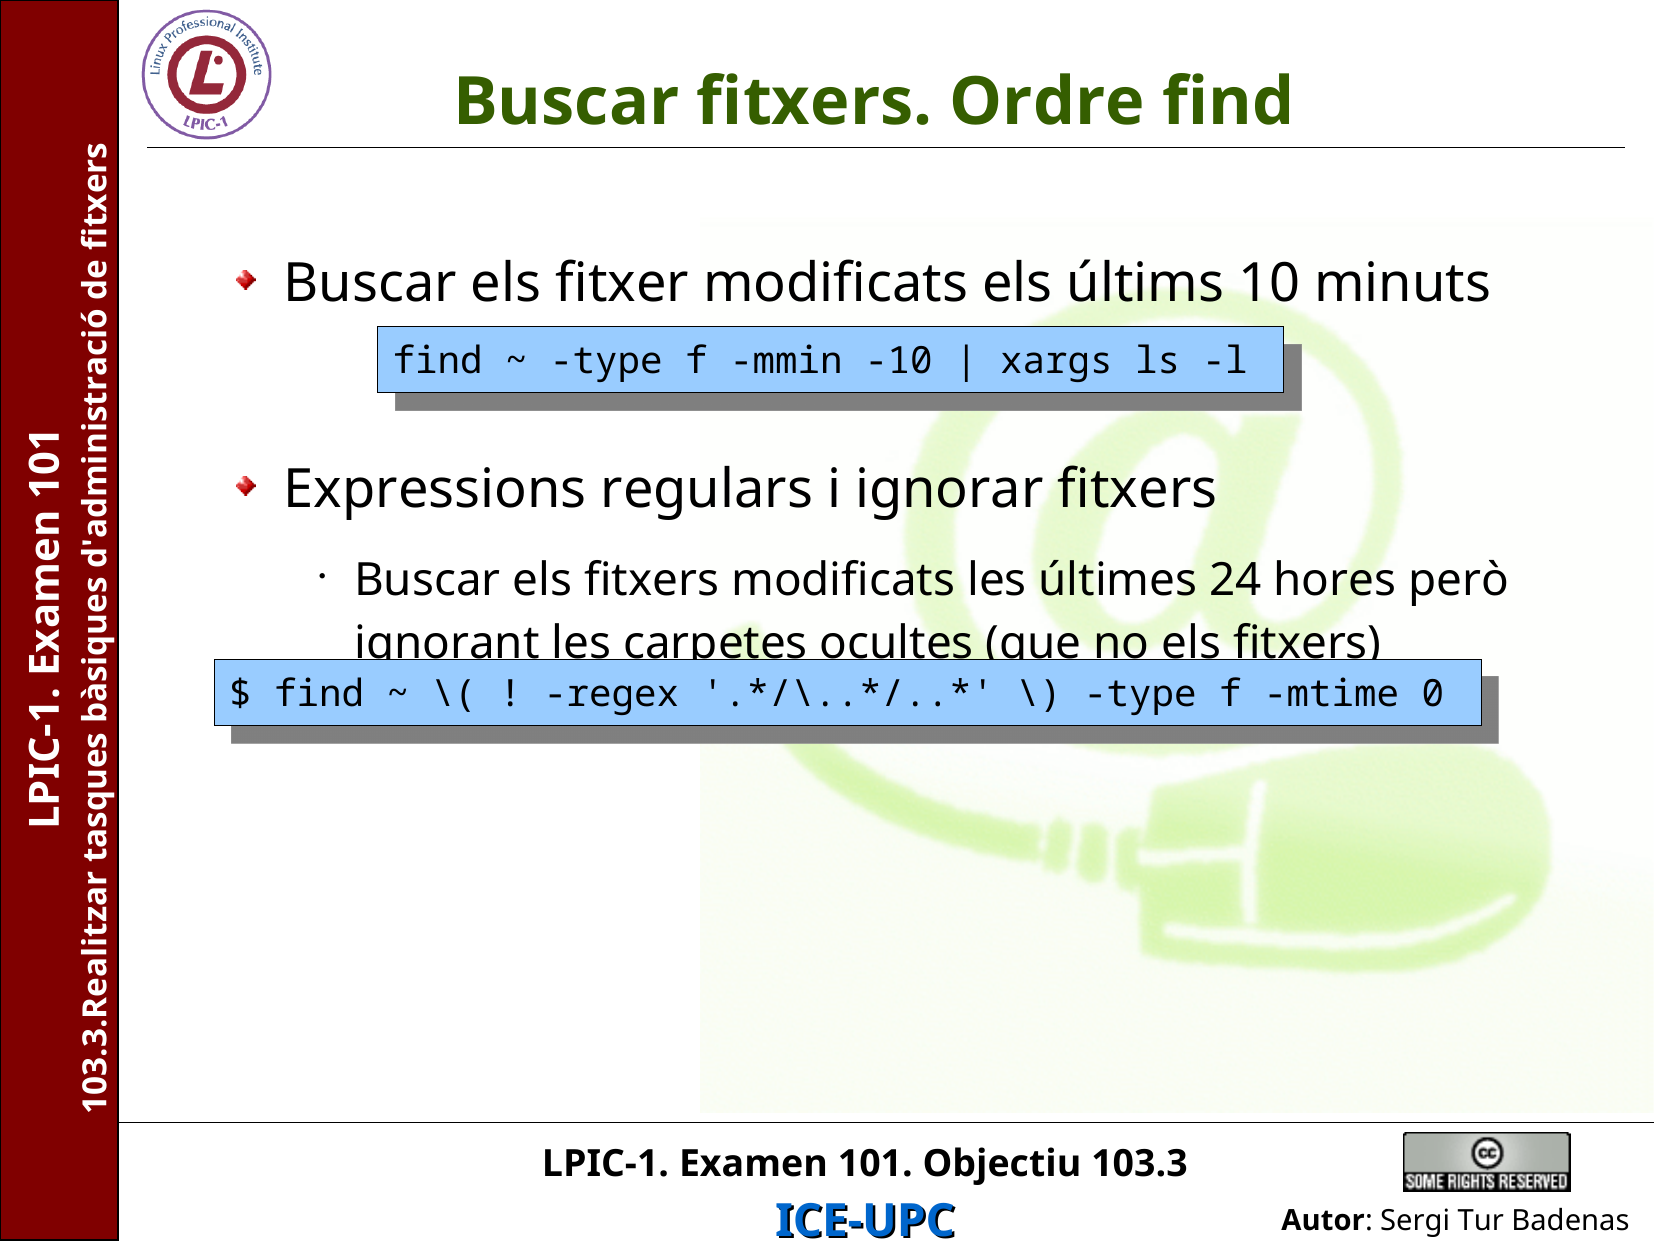

# Buscar fitxers. Ordre find
Buscar els fitxer modificats els últims 10 minuts
Expressions regulars i ignorar fitxers
Buscar els fitxers modificats les últimes 24 hores però ignorant les carpetes ocultes (que no els fitxers)
find ~ -type f -mmin -10 | xargs ls -l
$ find ~ \( ! -regex '.*/\..*/..*' \) -type f -mtime 0